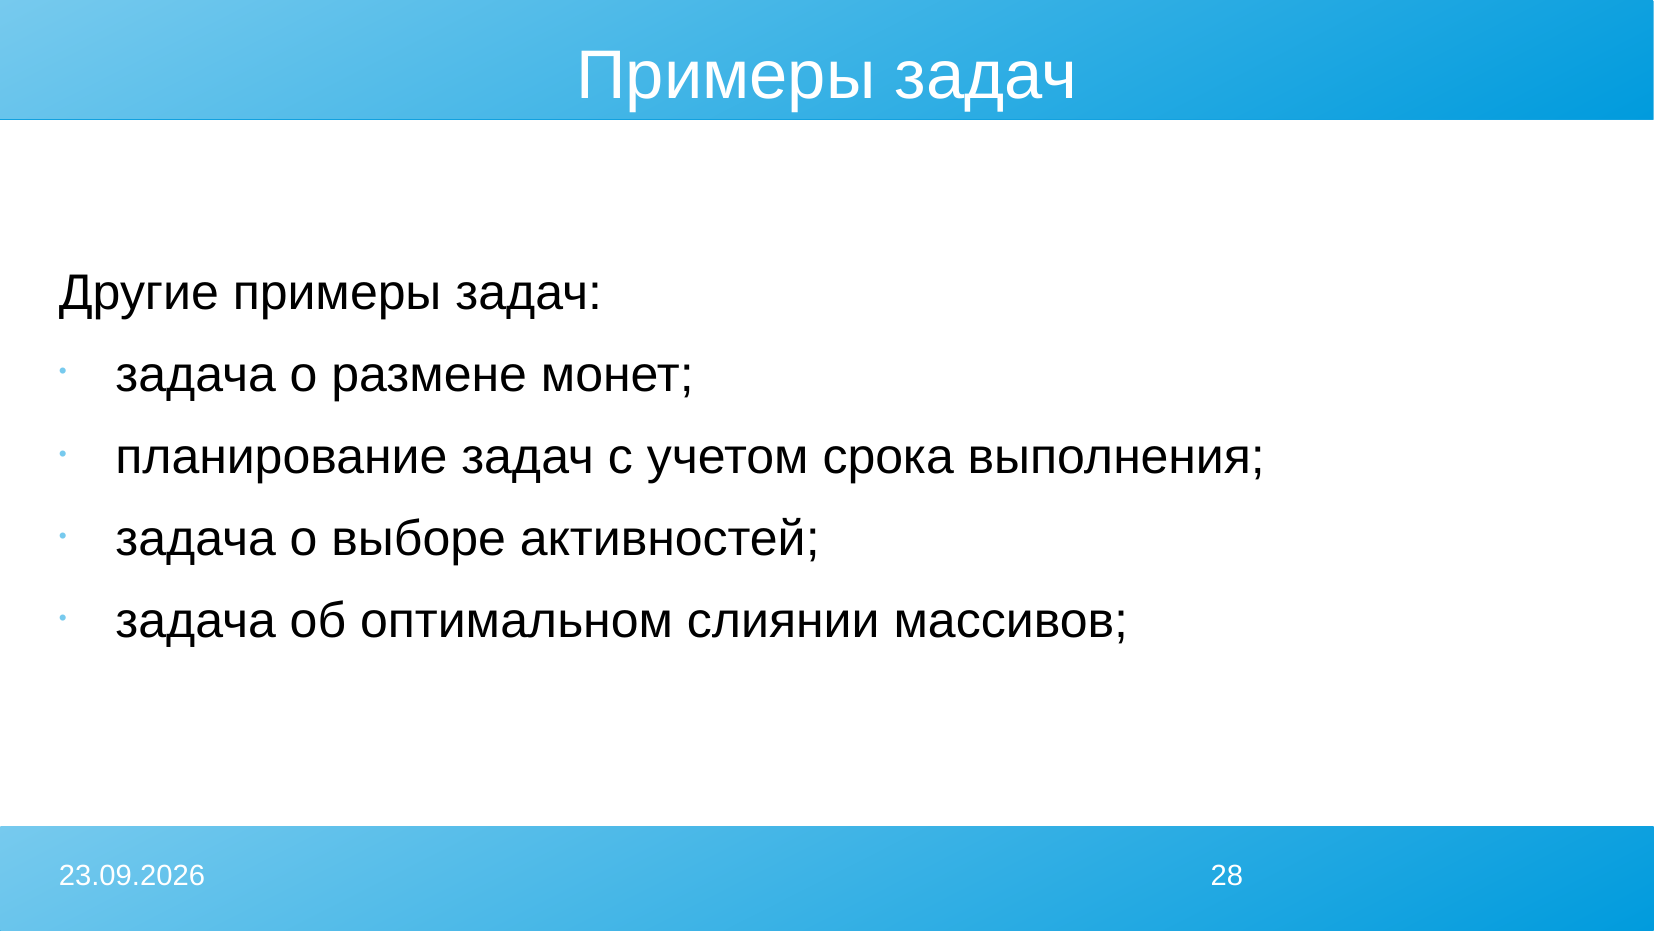

# Примеры задач
Другие примеры задач:
задача о размене монет;
планирование задач с учетом срока выполнения;
задача о выборе активностей;
задача об оптимальном слиянии массивов;